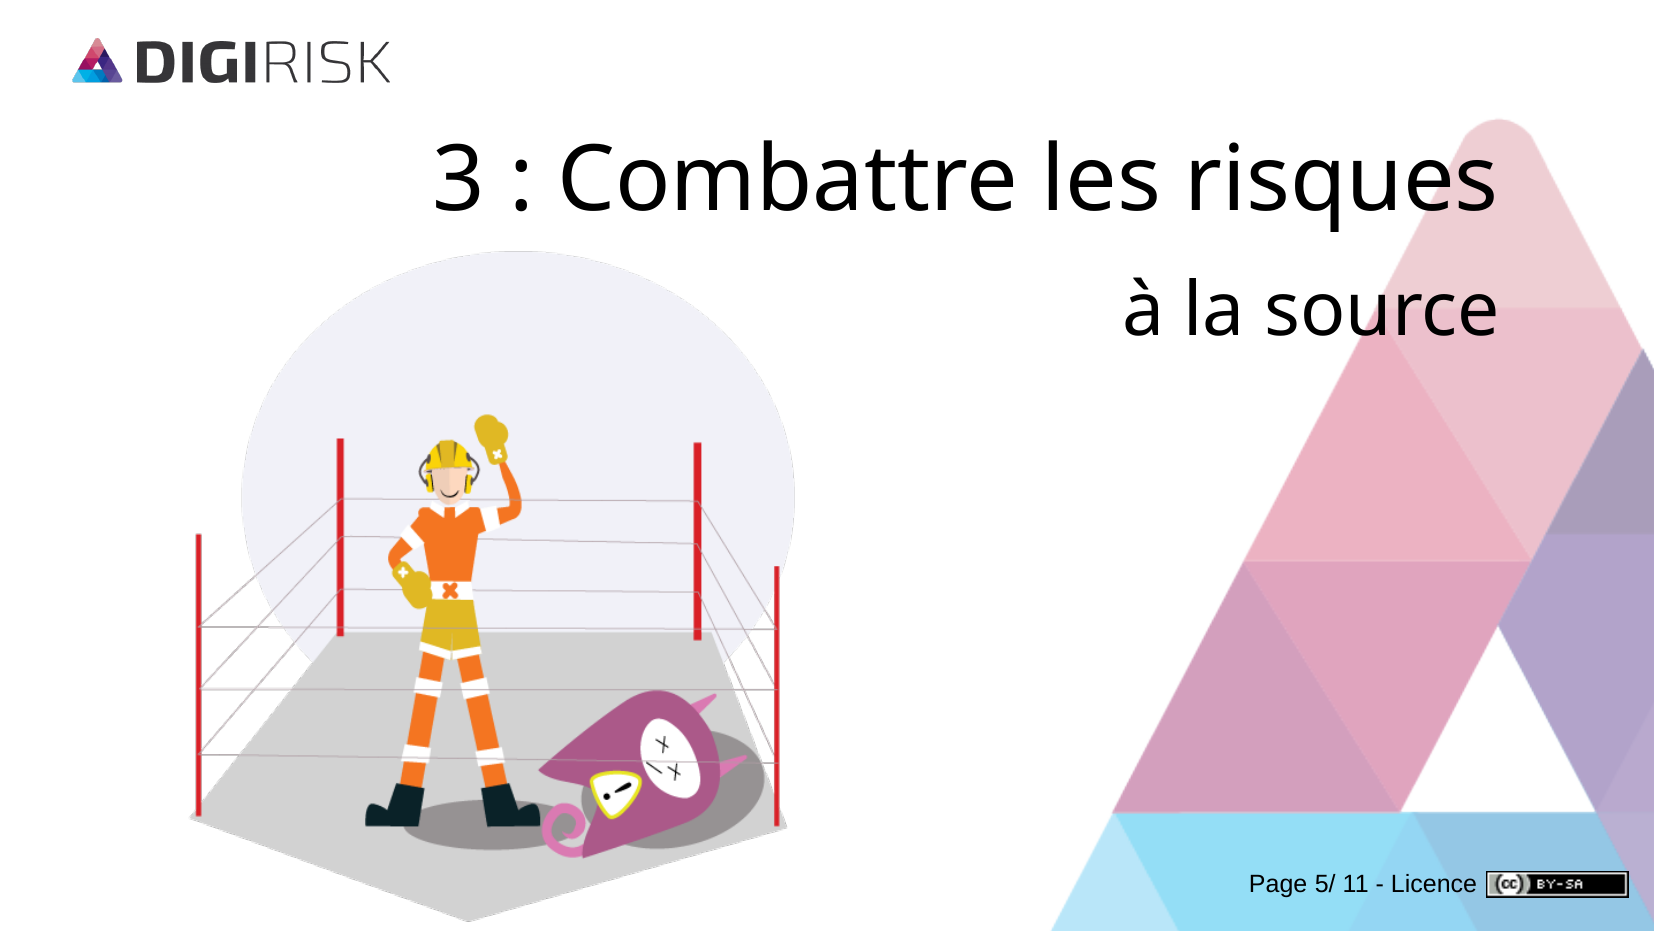

# 3 : Combattre les risques à la source